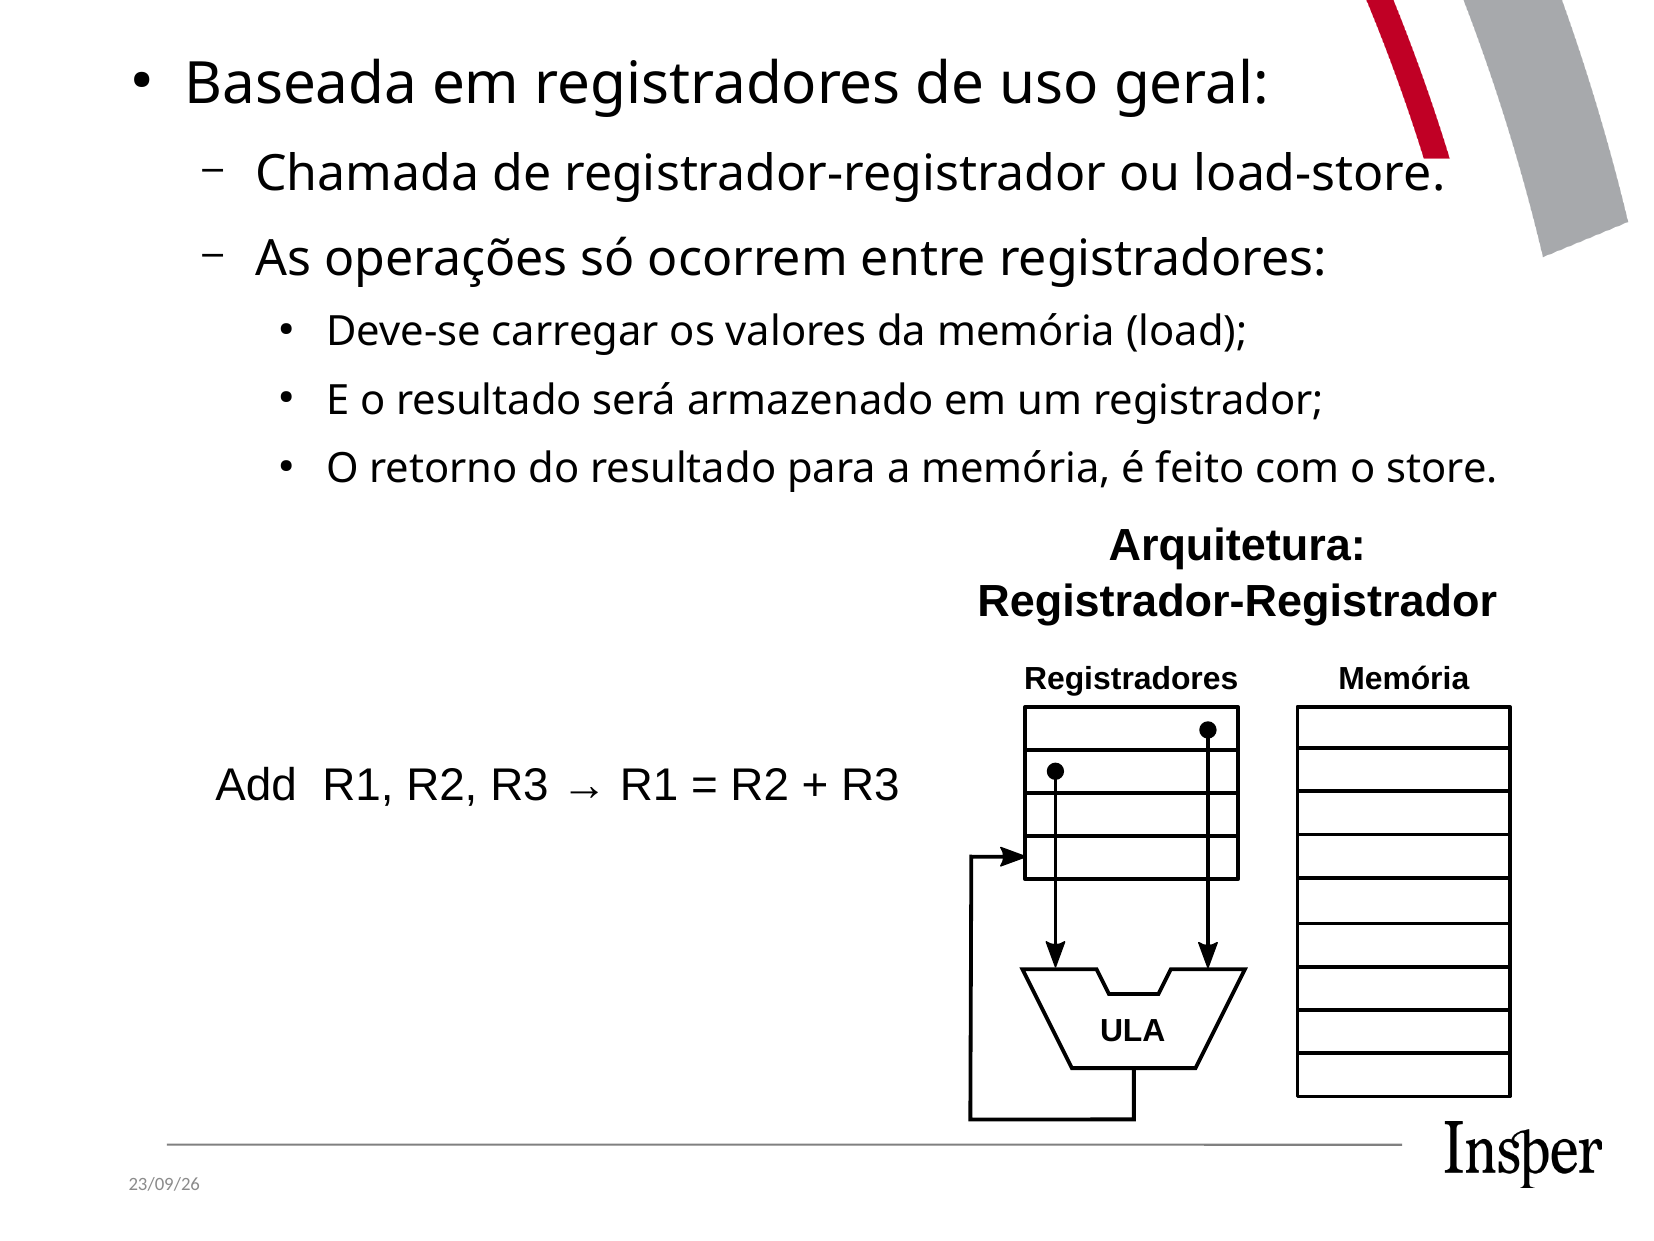

# Baseada em registradores de uso geral:
Chamada de registrador-registrador ou load-store.
As operações só ocorrem entre registradores:
Deve-se carregar os valores da memória (load);
E o resultado será armazenado em um registrador;
O retorno do resultado para a memória, é feito com o store.
Add R1, R2, R3 → R1 = R2 + R3